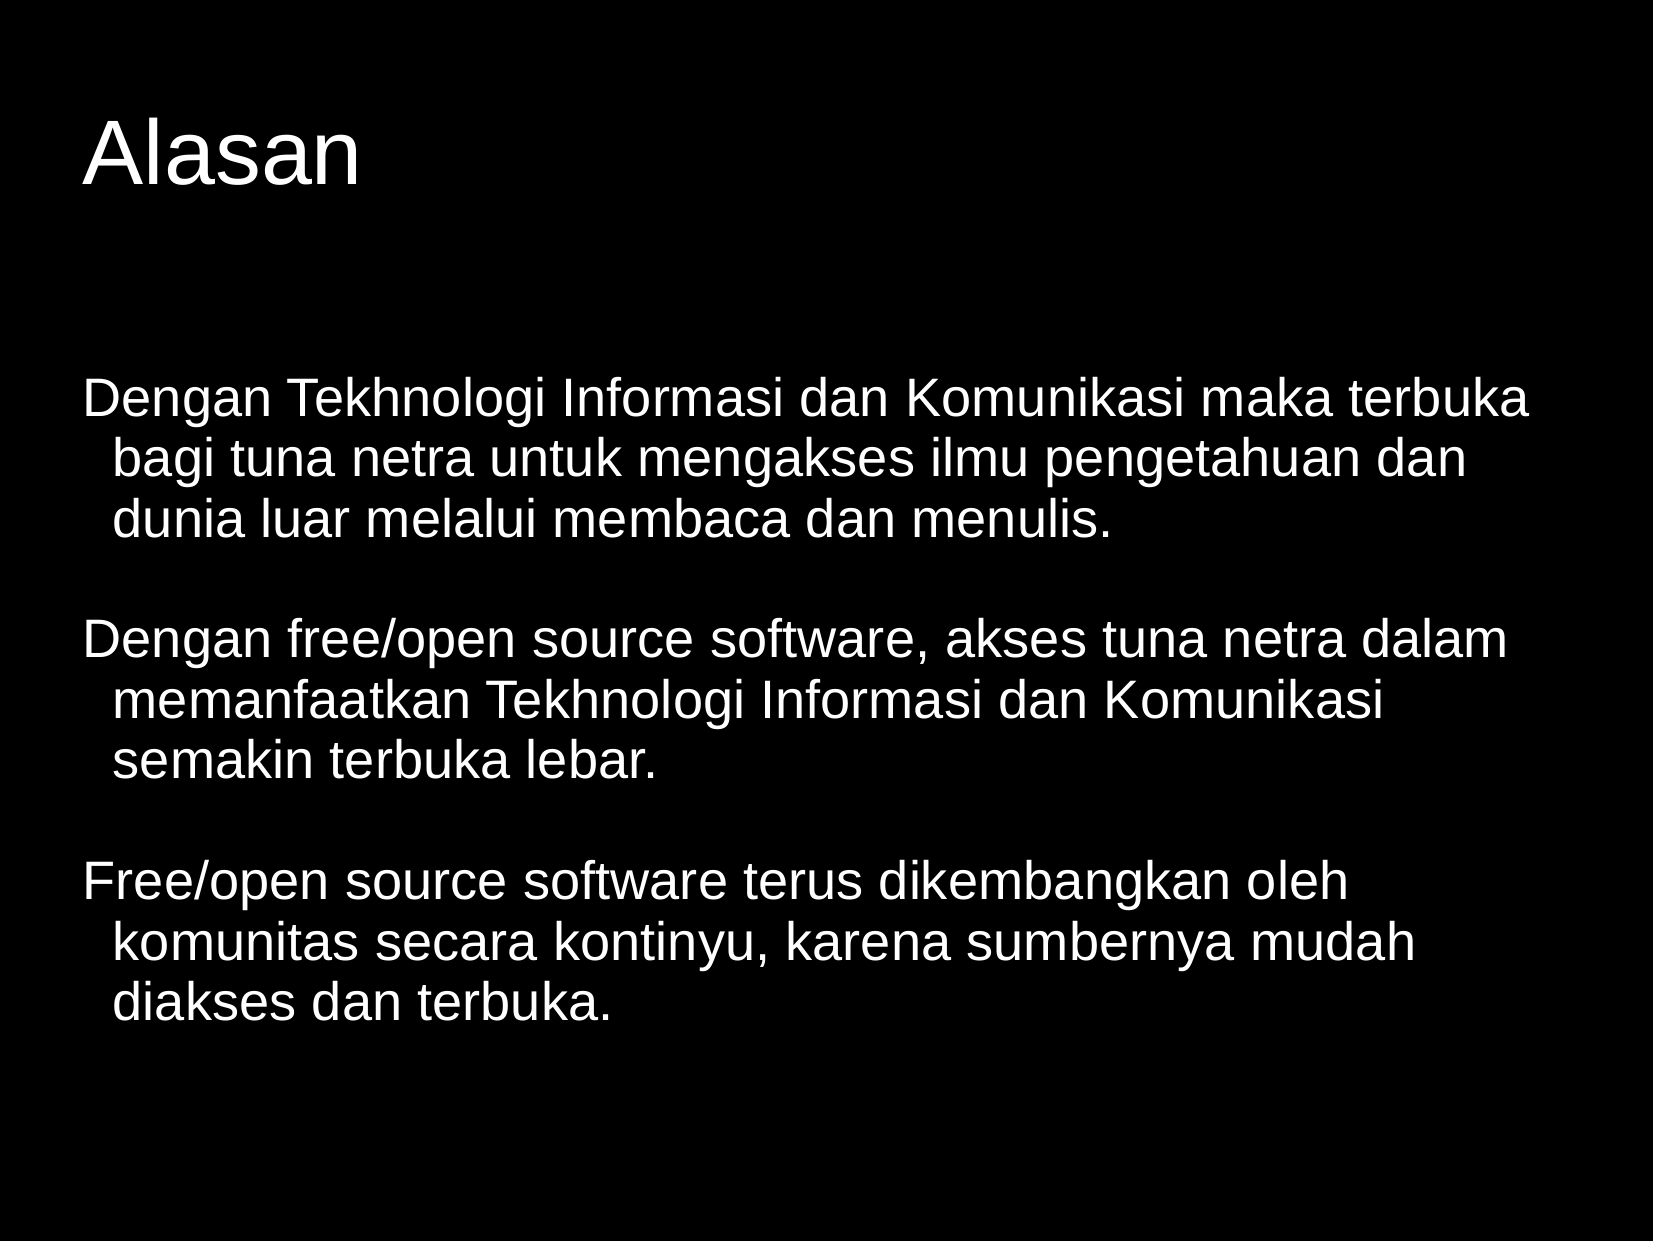

# Alasan
Dengan Tekhnologi Informasi dan Komunikasi maka terbuka bagi tuna netra untuk mengakses ilmu pengetahuan dan dunia luar melalui membaca dan menulis.
Dengan free/open source software, akses tuna netra dalam memanfaatkan Tekhnologi Informasi dan Komunikasi semakin terbuka lebar.
Free/open source software terus dikembangkan oleh komunitas secara kontinyu, karena sumbernya mudah diakses dan terbuka.